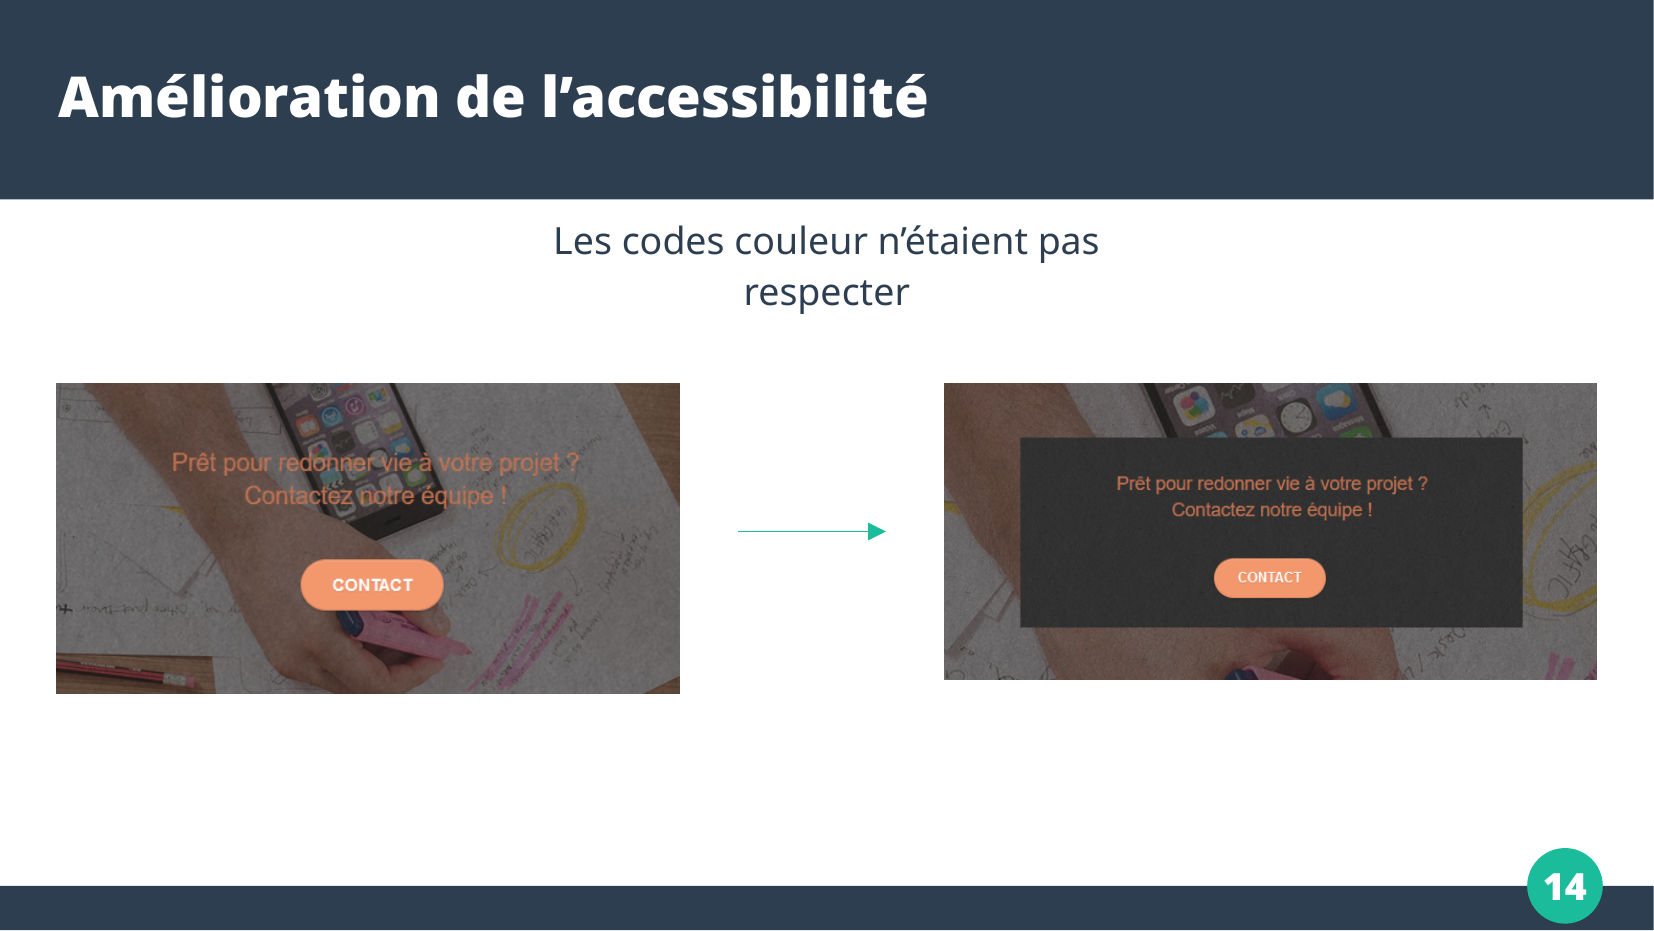

# Amélioration de l’accessibilité
Les codes couleur n’étaient pas respecter